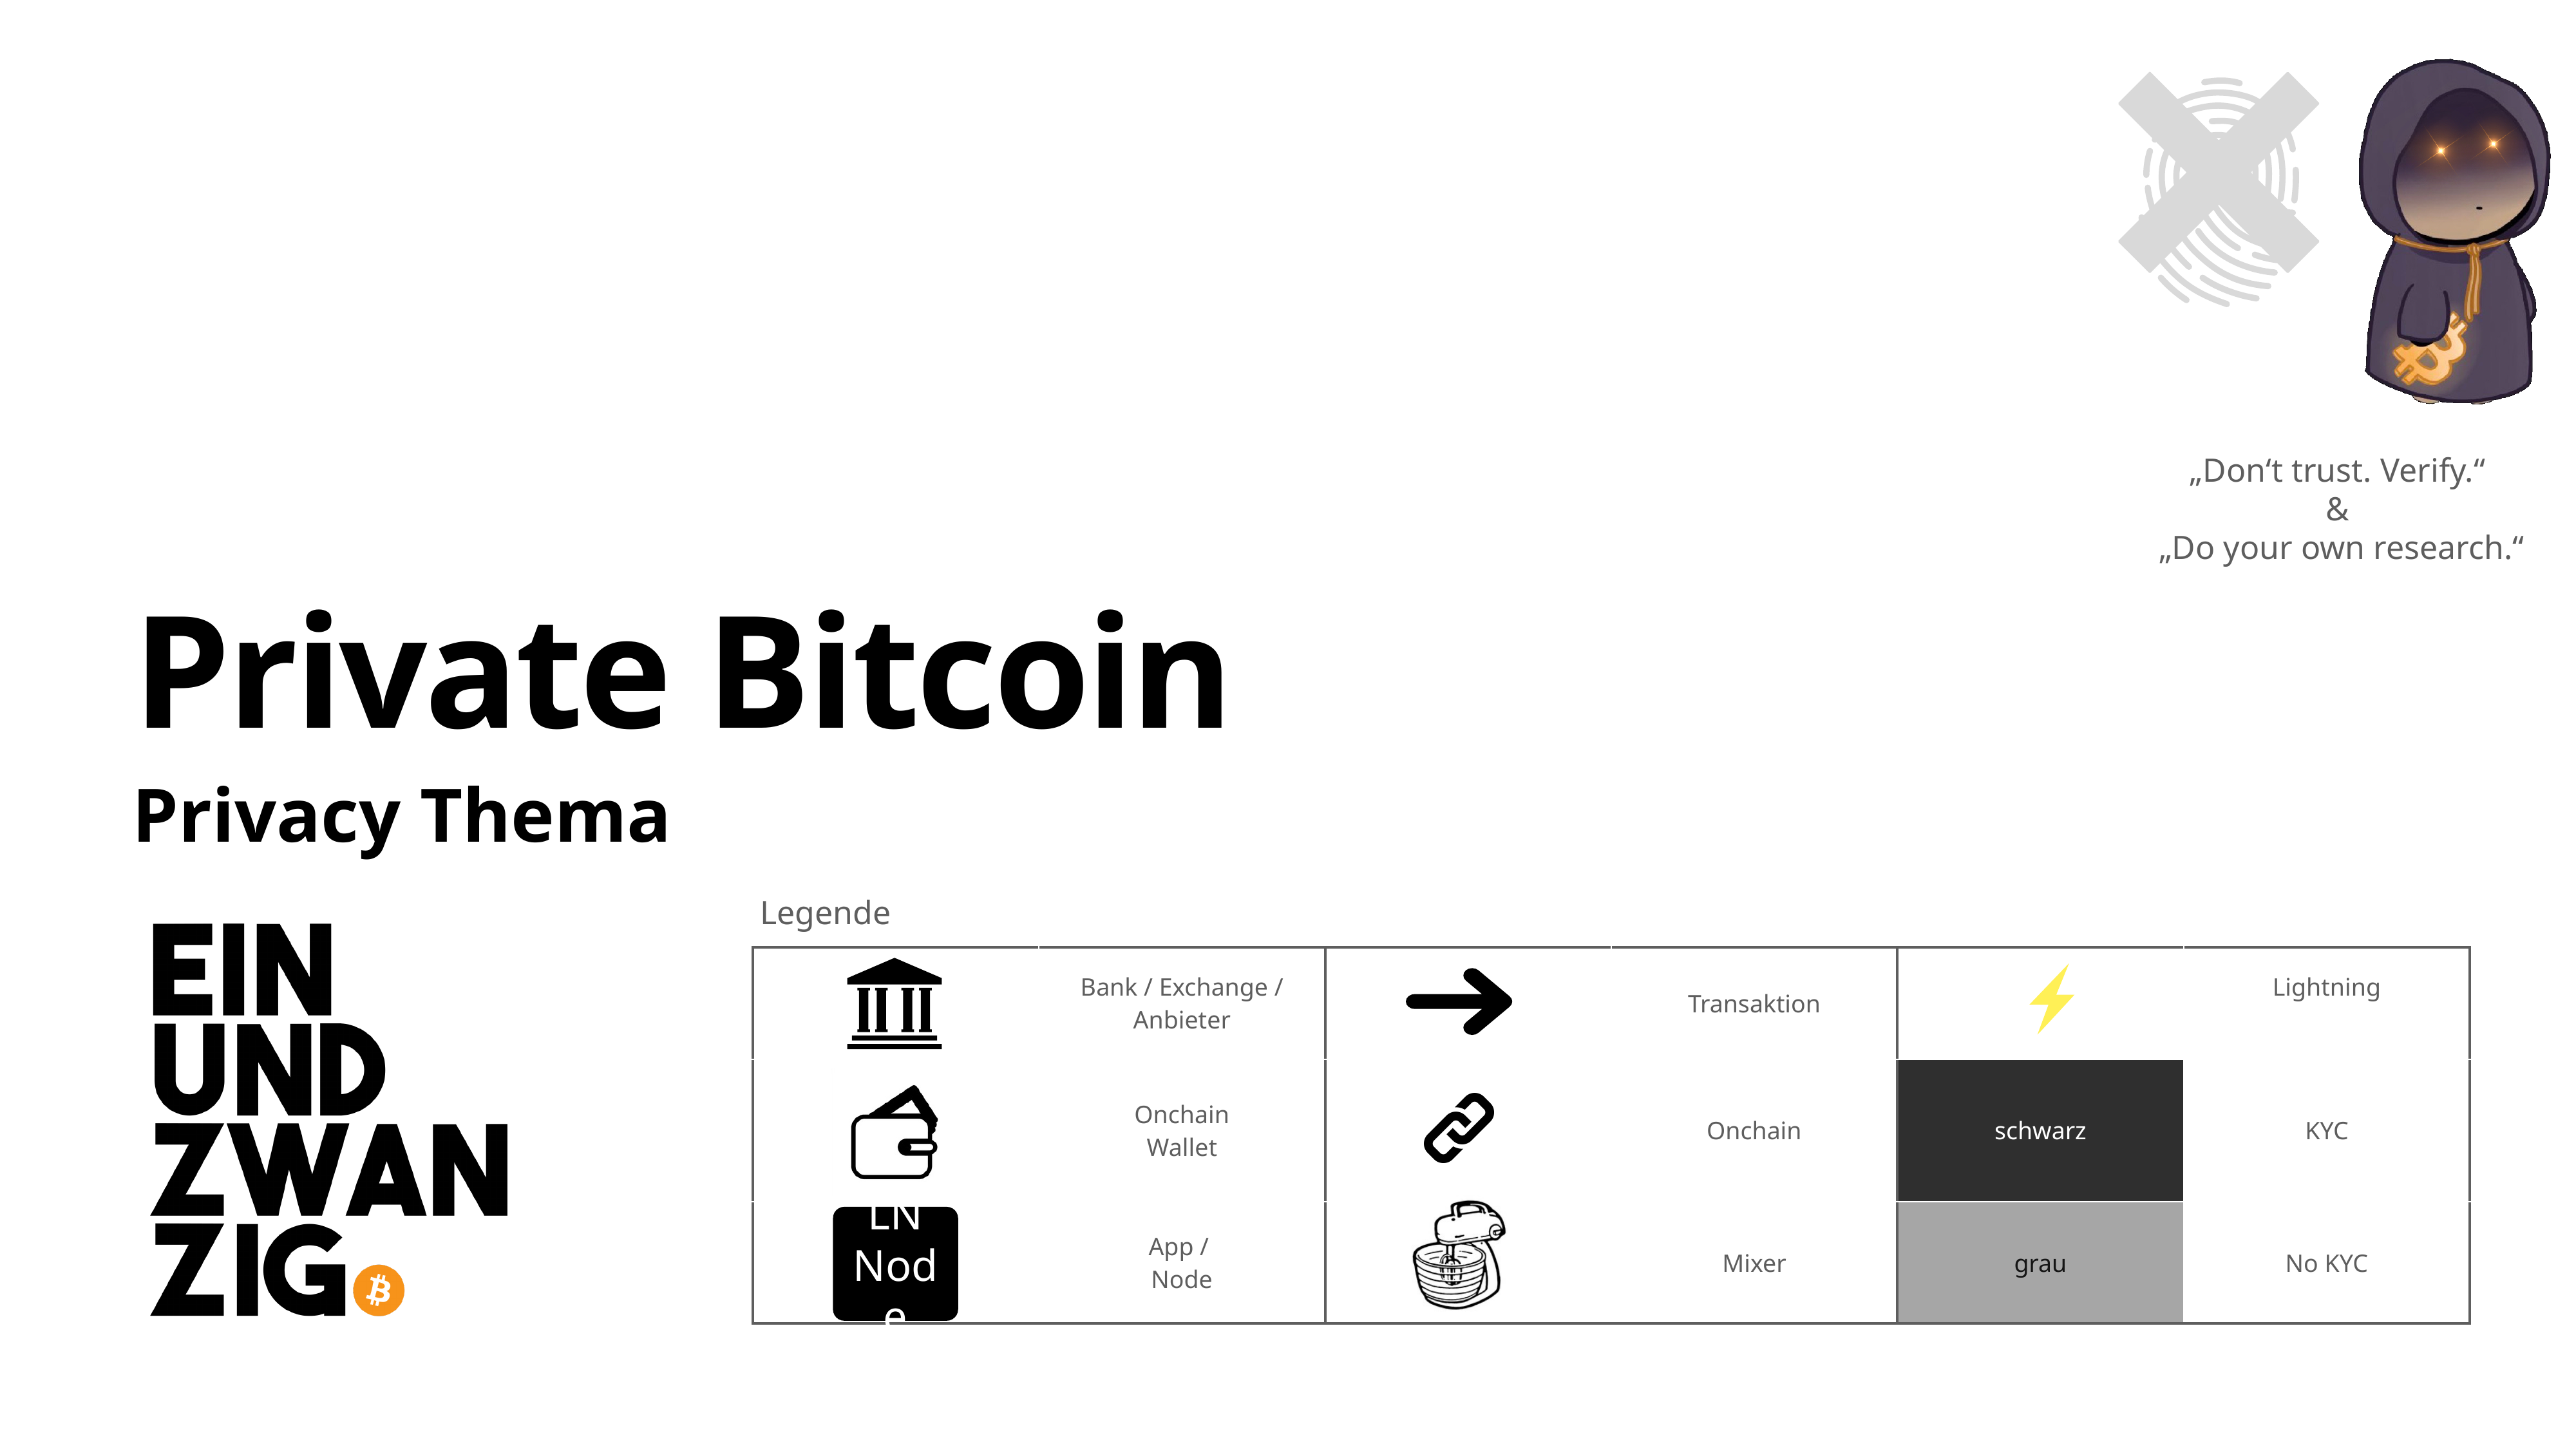

# Private Bitcoin
„Don‘t trust. Verify.“
&
„Do your own research.“
Privacy Thema
Legende
| | Bank / Exchange / Anbieter | | Transaktion | | Lightning |
| --- | --- | --- | --- | --- | --- |
| | Onchain Wallet | | Onchain | schwarz | KYC |
| | App / Node | | Mixer | grau | No KYC |
LN
Node